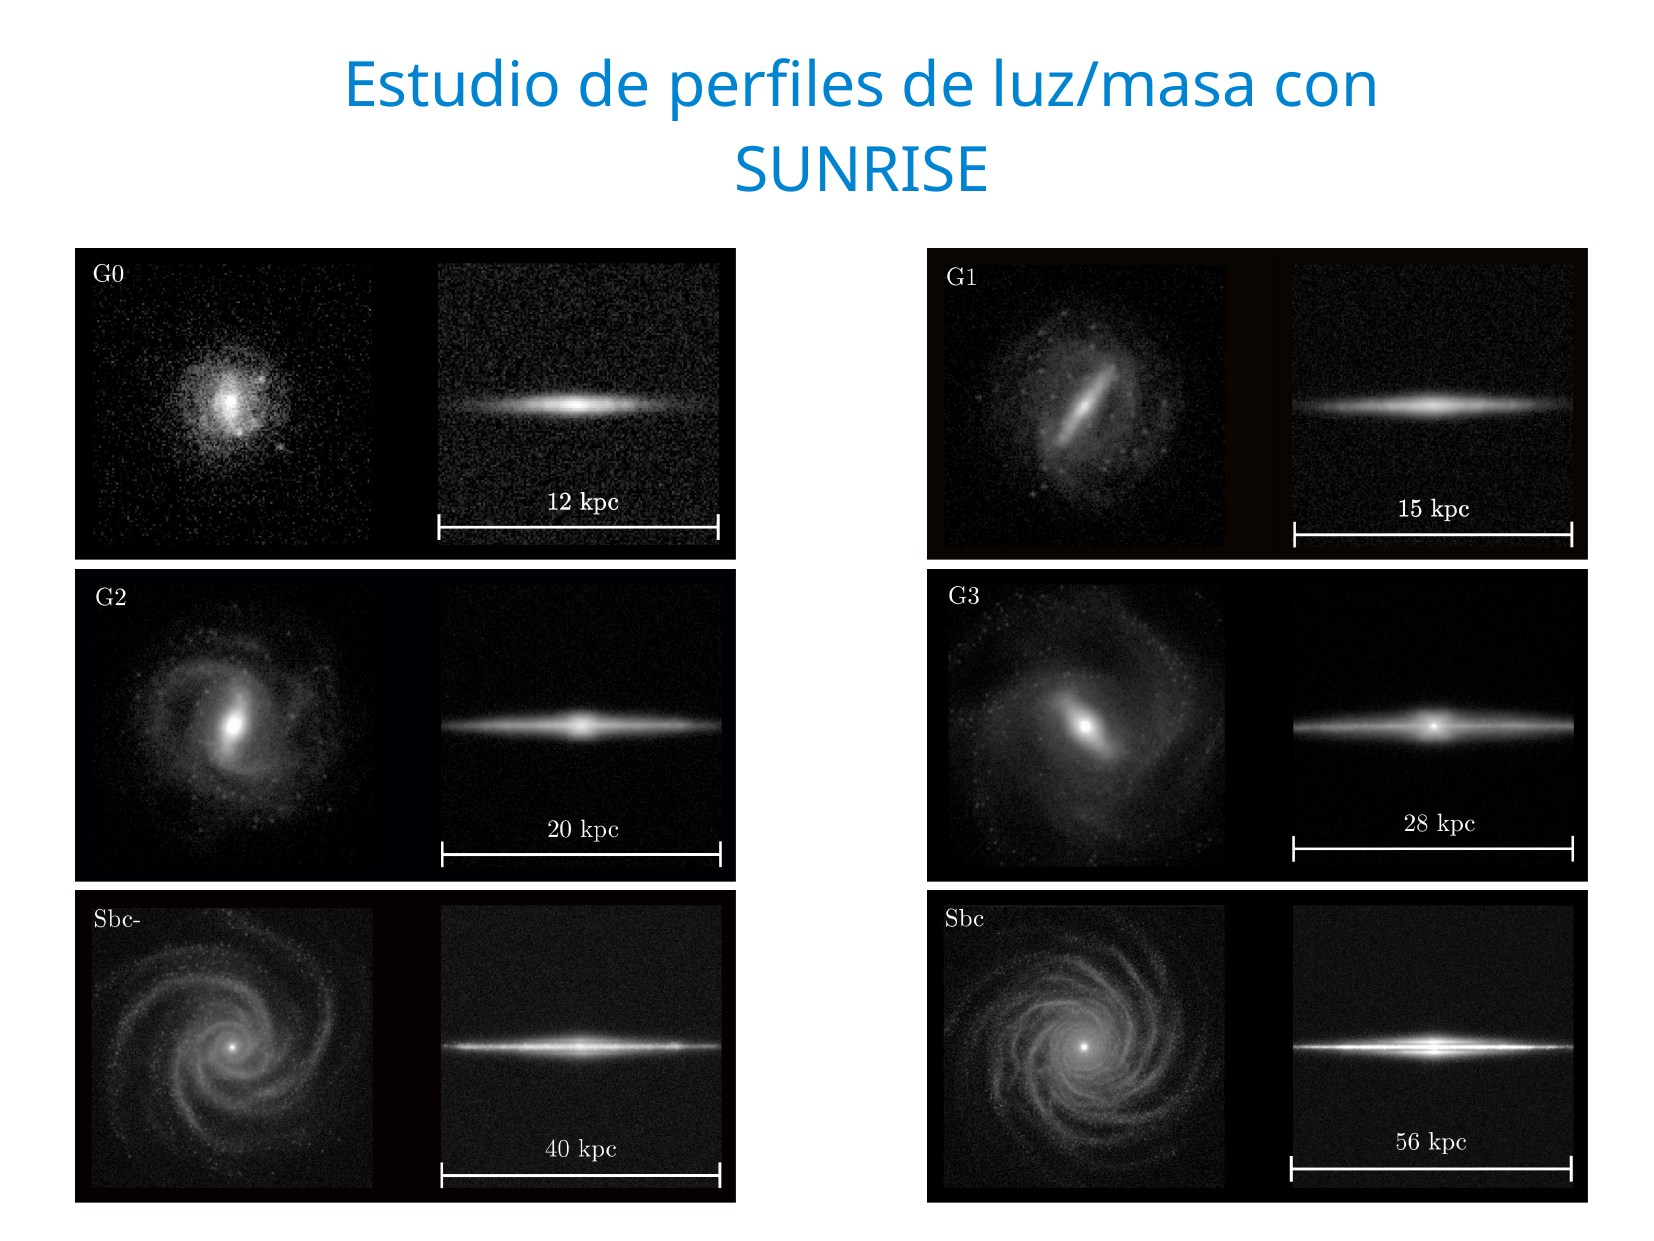

# Estudio de perfiles de luz/masa con SUNRISE